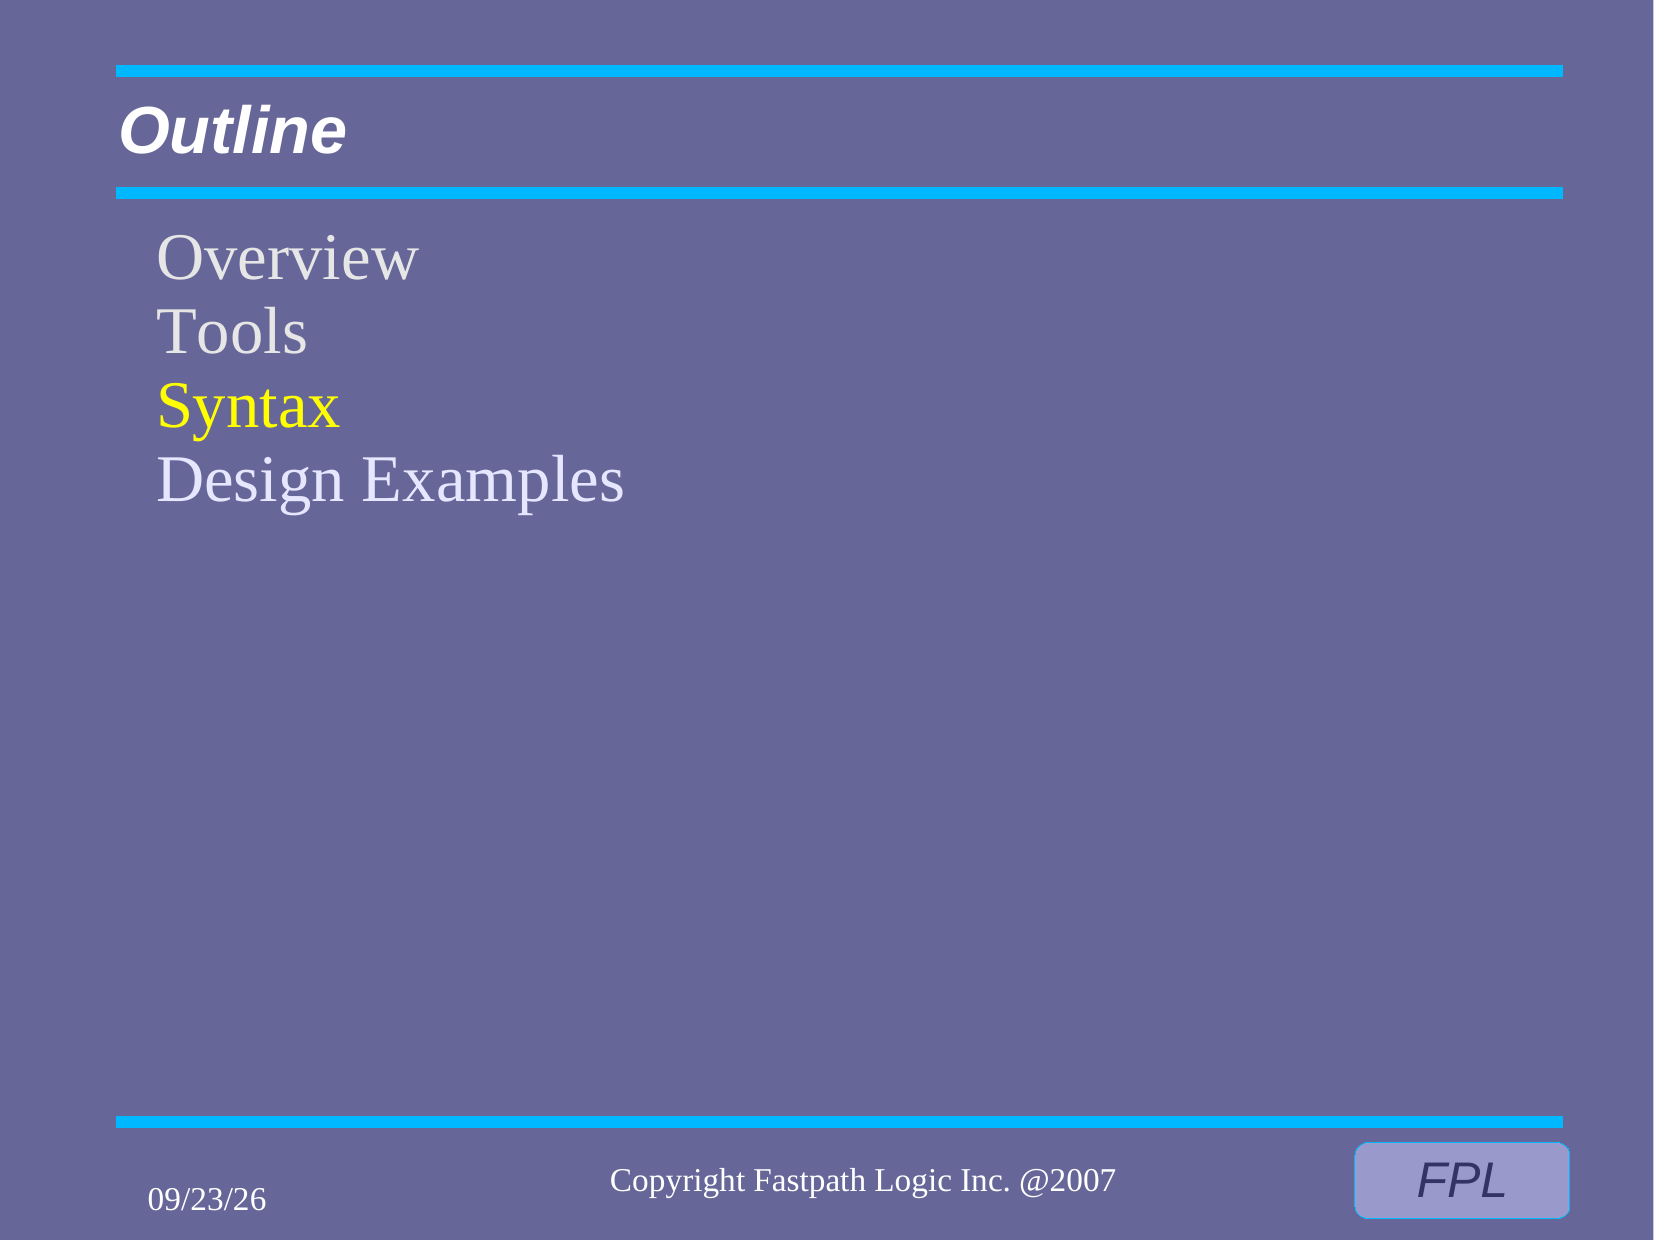

# Outline
 Overview
 Tools
 Syntax
 Design Examples
Copyright Fastpath Logic Inc. @2007